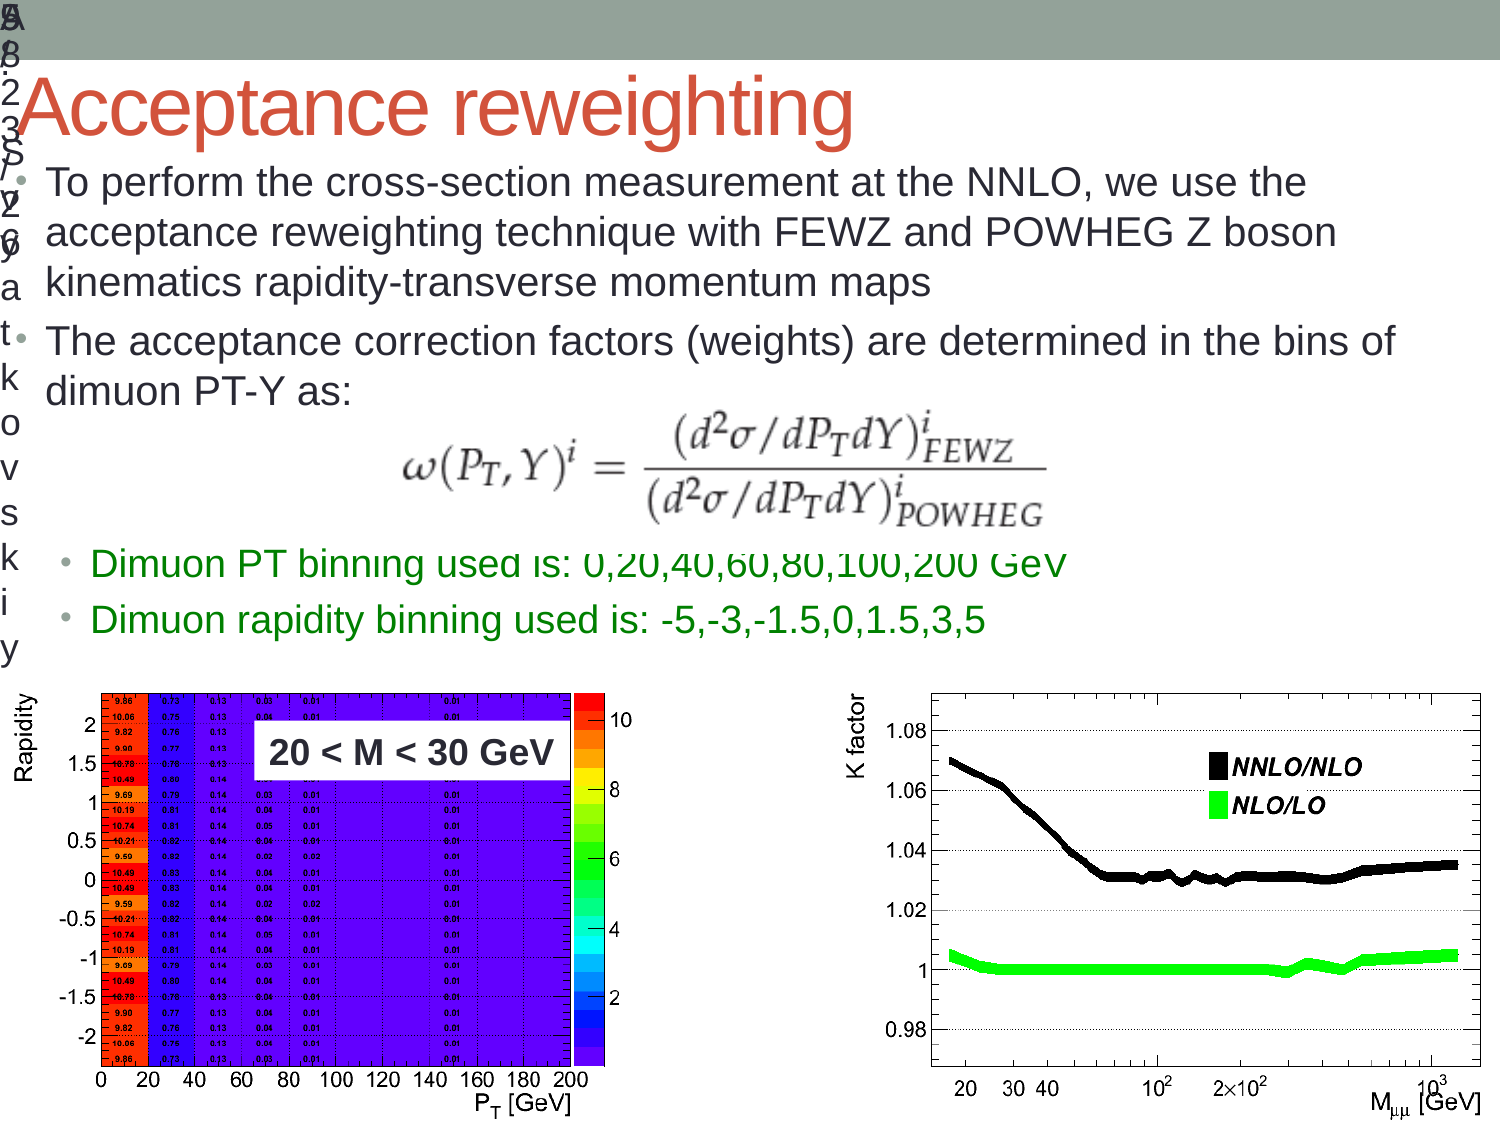

A. Svyatkovskiy
# Acceptance reweighting
To perform the cross-section measurement at the NNLO, we use the acceptance reweighting technique with FEWZ and POWHEG Z boson
kinematics rapidity-transverse momentum maps
The acceptance correction factors (weights) are determined in the bins of dimuon PT-Y as:
Dimuon PT binning used is: 0,20,40,60,80,100,200 GeV
Dimuon rapidity binning used is: -5,-3,-1.5,0,1.5,3,5
20 < M < 30 GeV